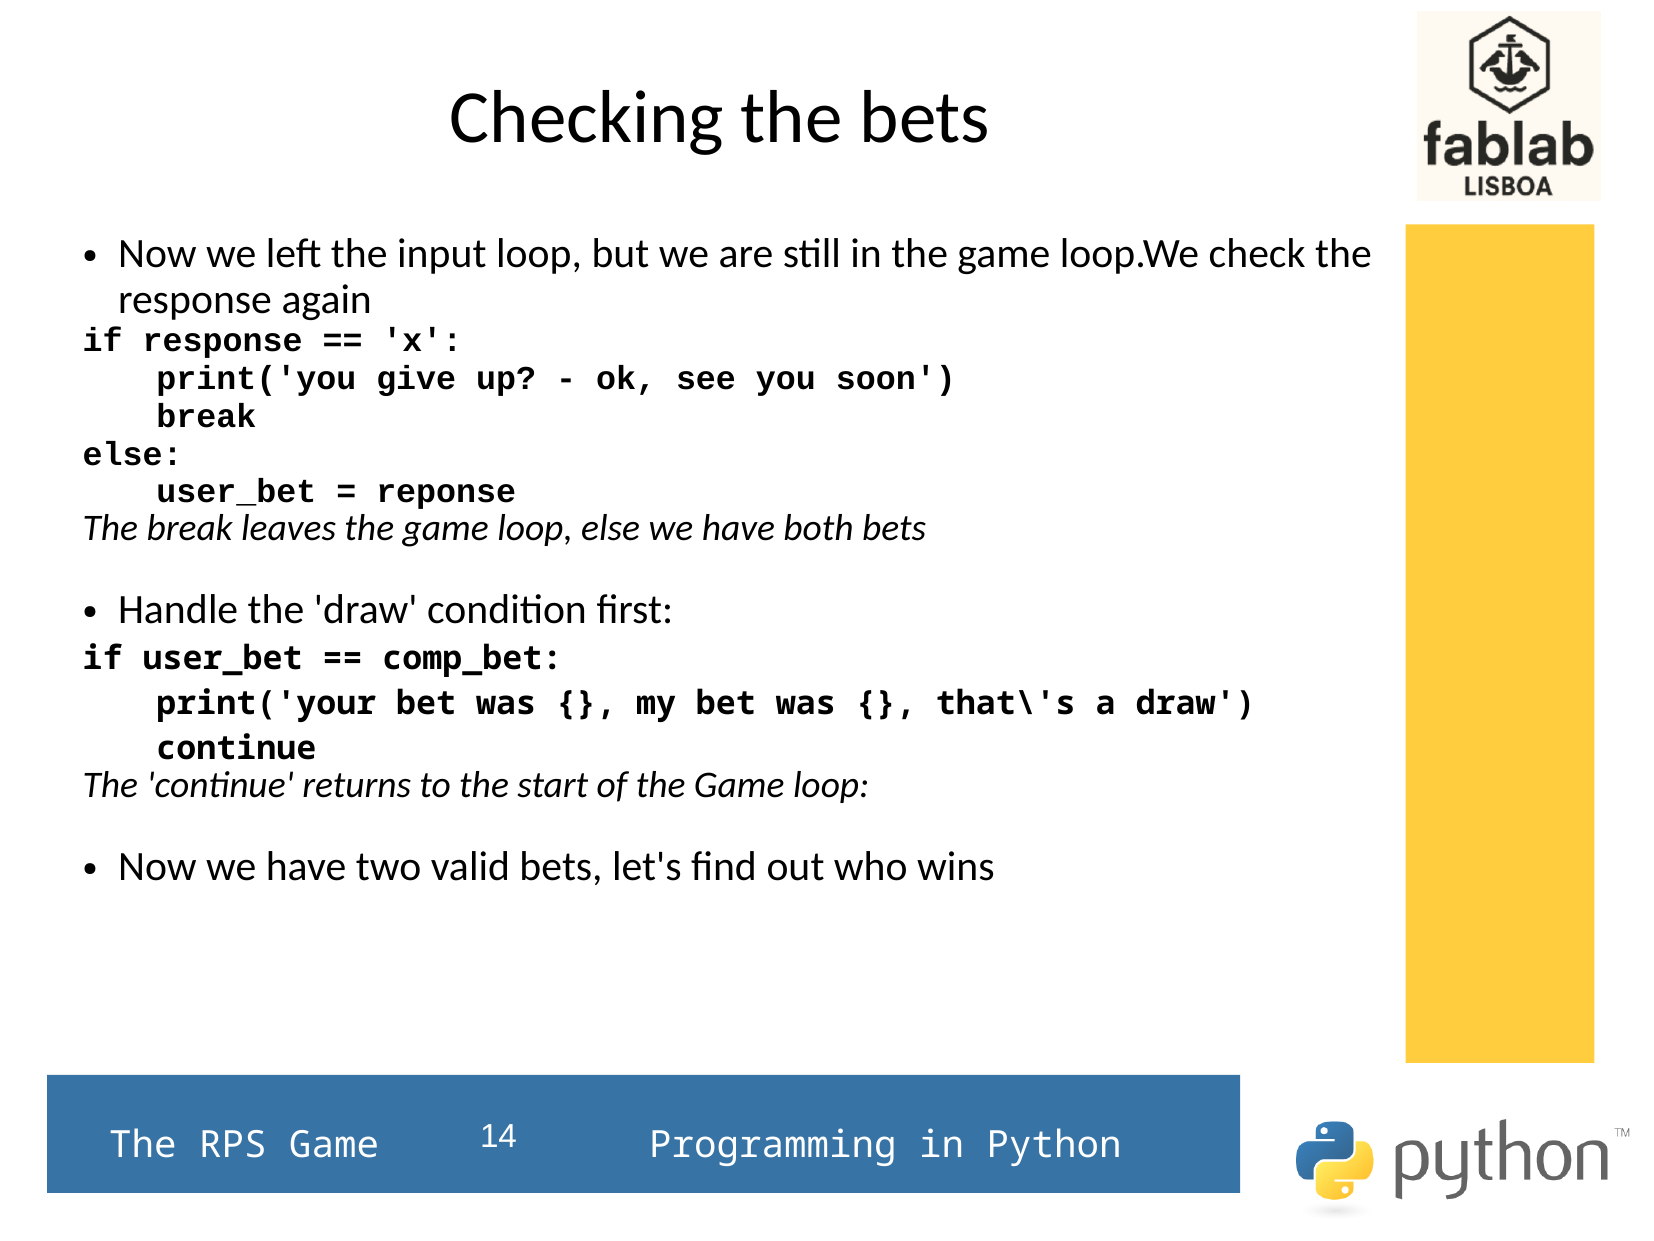

# Checking the bets
Now we left the input loop, but we are still in the game loop.We check the response again
if response == 'x':
	print('you give up? - ok, see you soon')
	break
else:
	user_bet = reponse
The break leaves the game loop, else we have both bets
Handle the 'draw' condition first:
if user_bet == comp_bet:
	print('your bet was {}, my bet was {}, that\'s a draw')
	continue
The 'continue' returns to the start of the Game loop:
Now we have two valid bets, let's find out who wins
The RPS Game Programming in Python